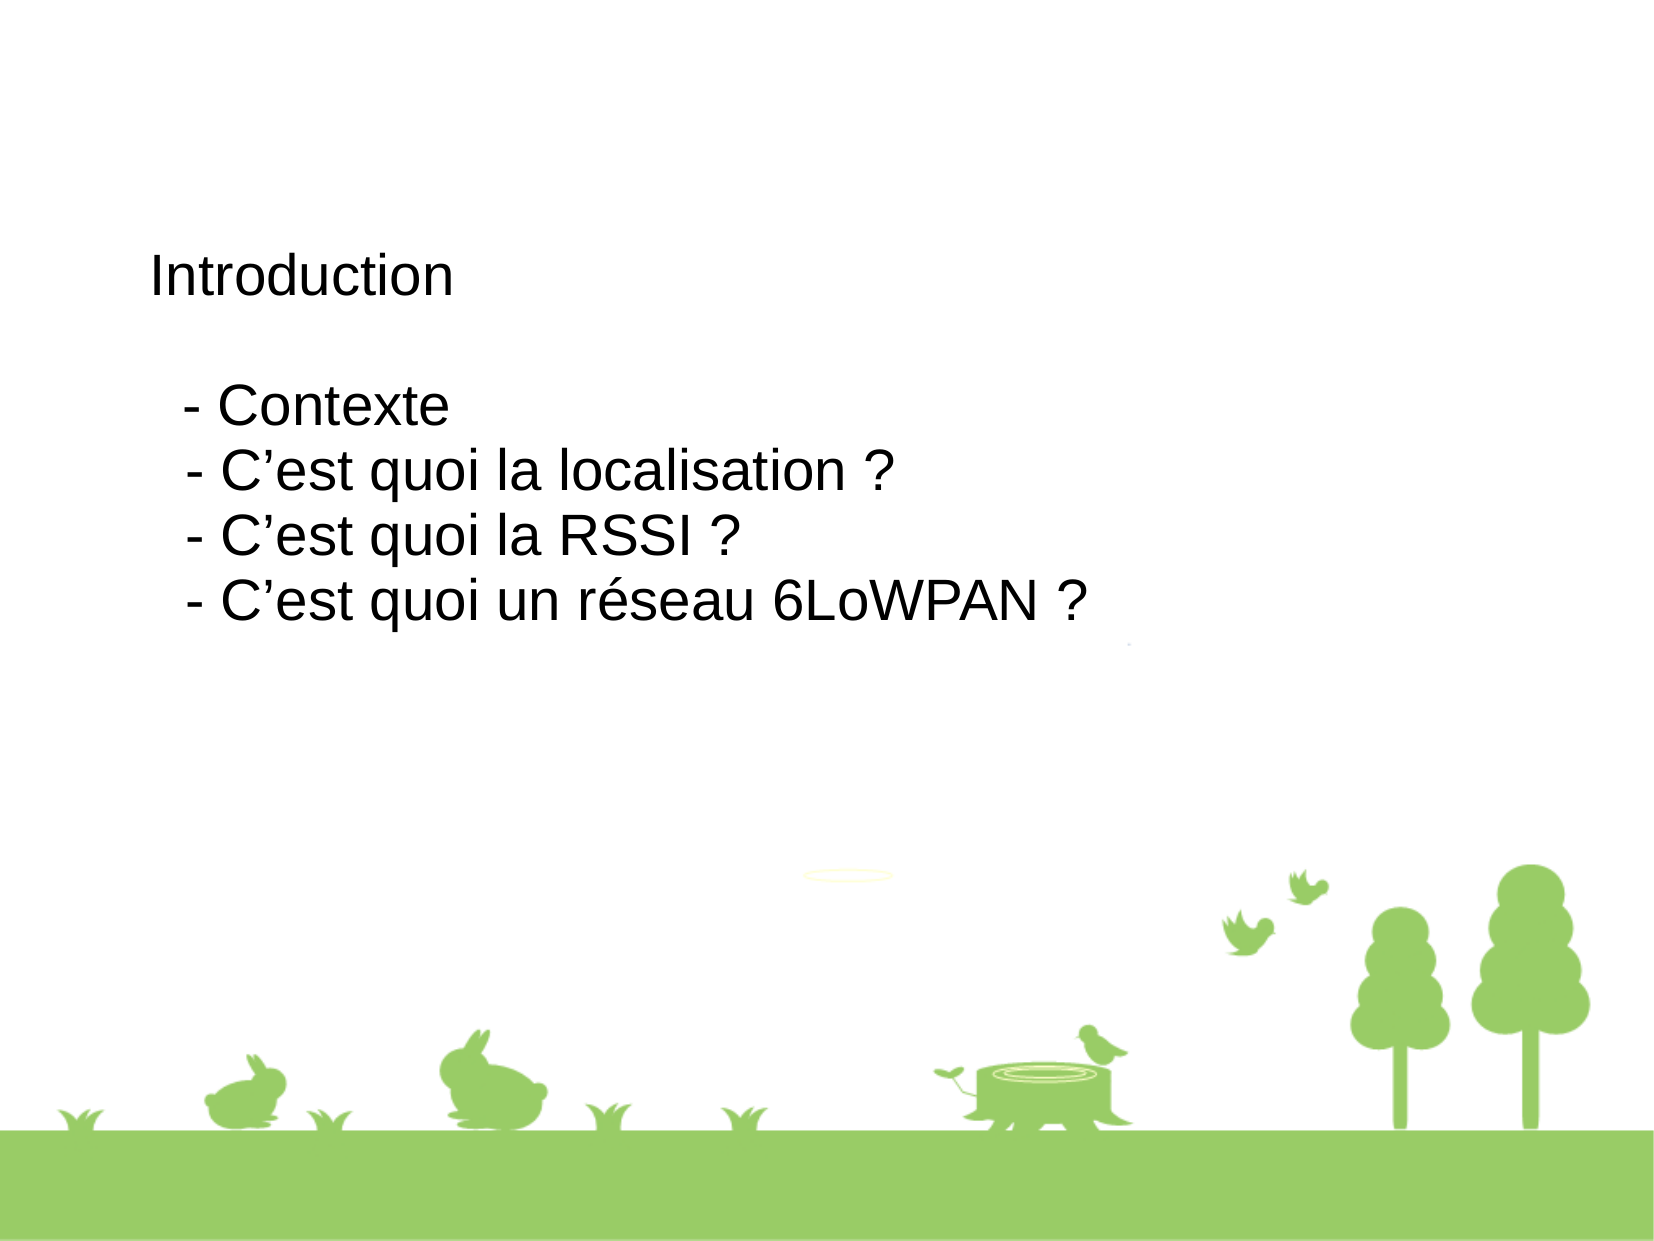

Introduction
 - Contexte
- C’est quoi la localisation ?
- C’est quoi la RSSI ?
- C’est quoi un réseau 6LoWPAN ?